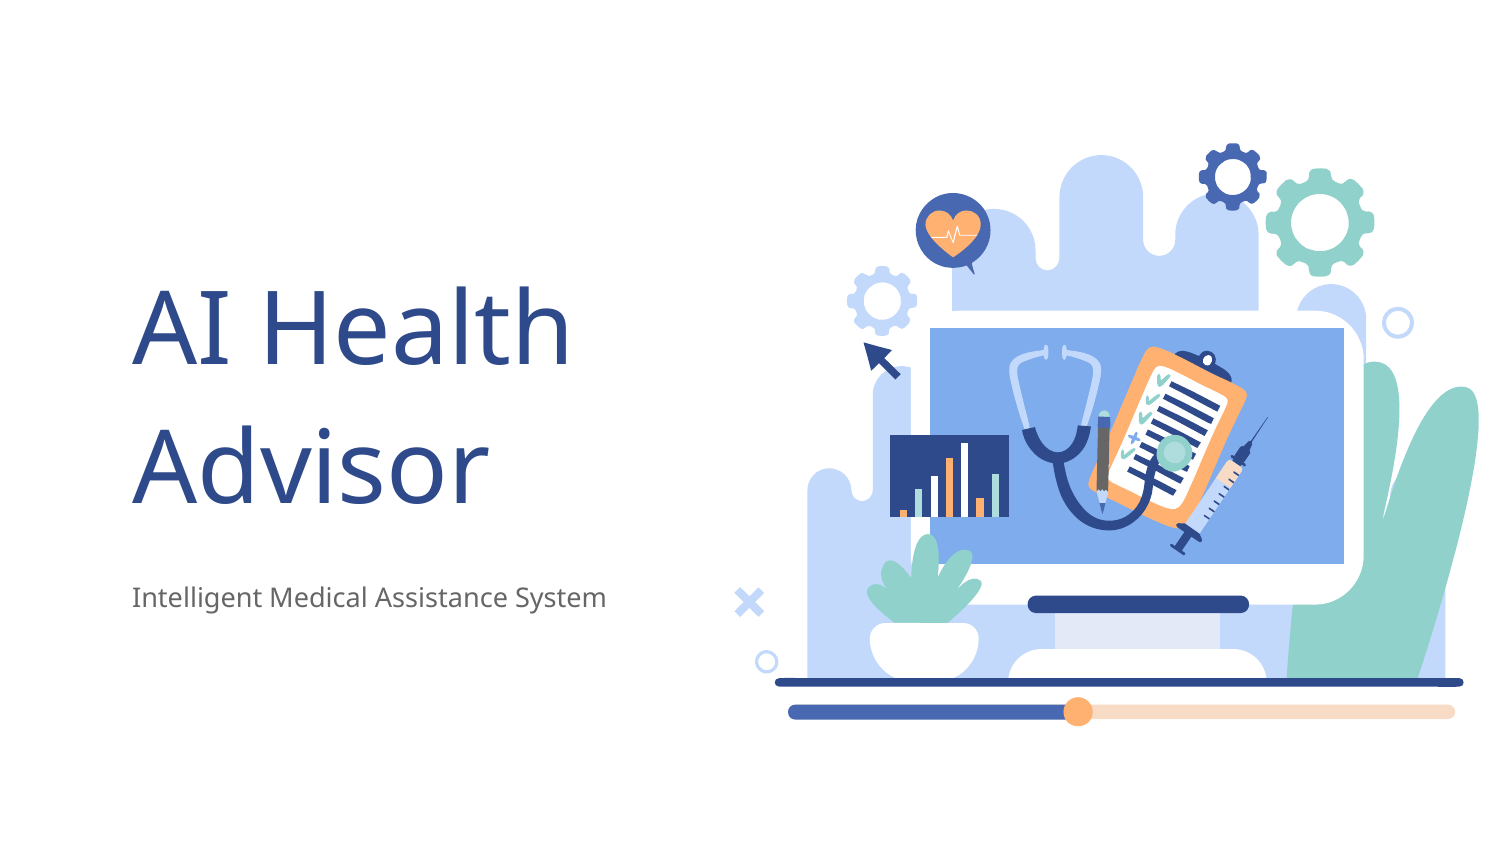

# AI Health Advisor
Intelligent Medical Assistance System